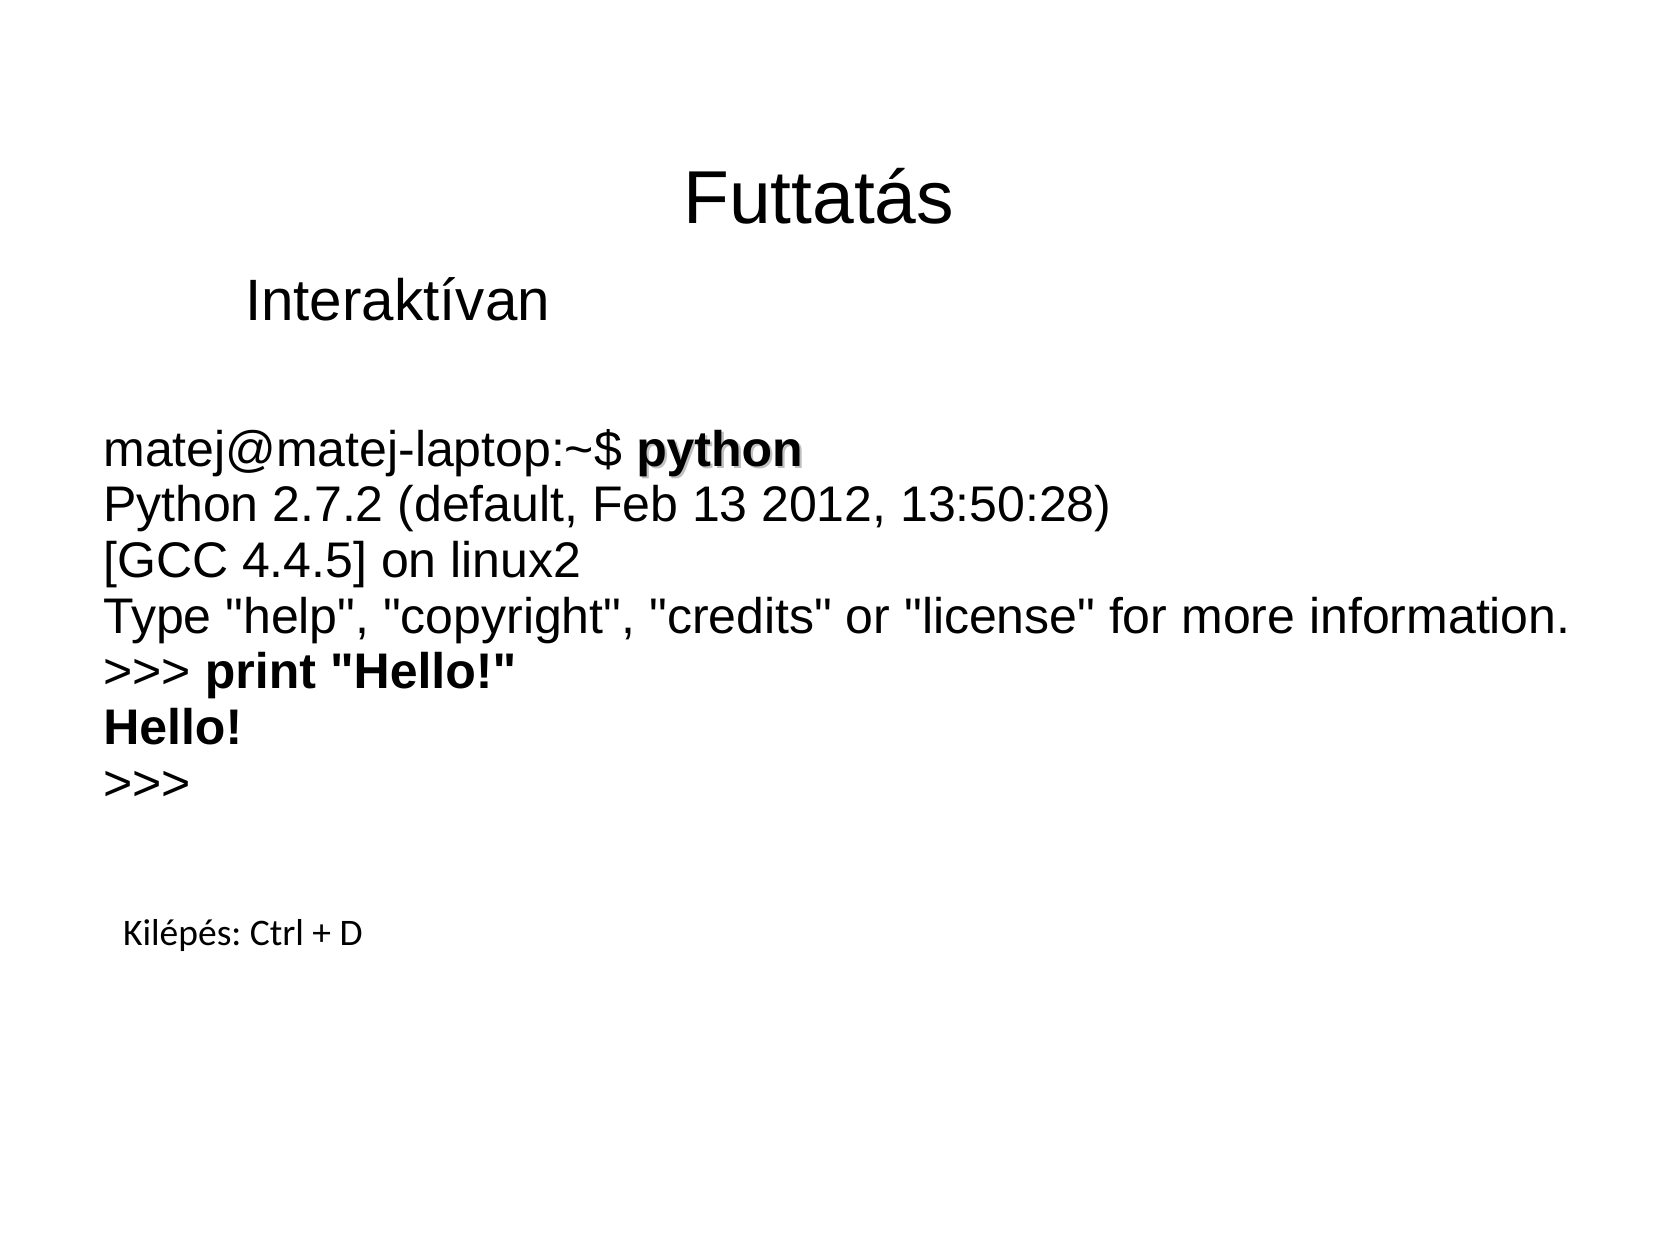

Futtatás
Interaktívan
matej@matej-laptop:~$ python
Python 2.7.2 (default, Feb 13 2012, 13:50:28)
[GCC 4.4.5] on linux2
Type "help", "copyright", "credits" or "license" for more information.
>>> print "Hello!"
Hello!
>>>
Kilépés: Ctrl + D